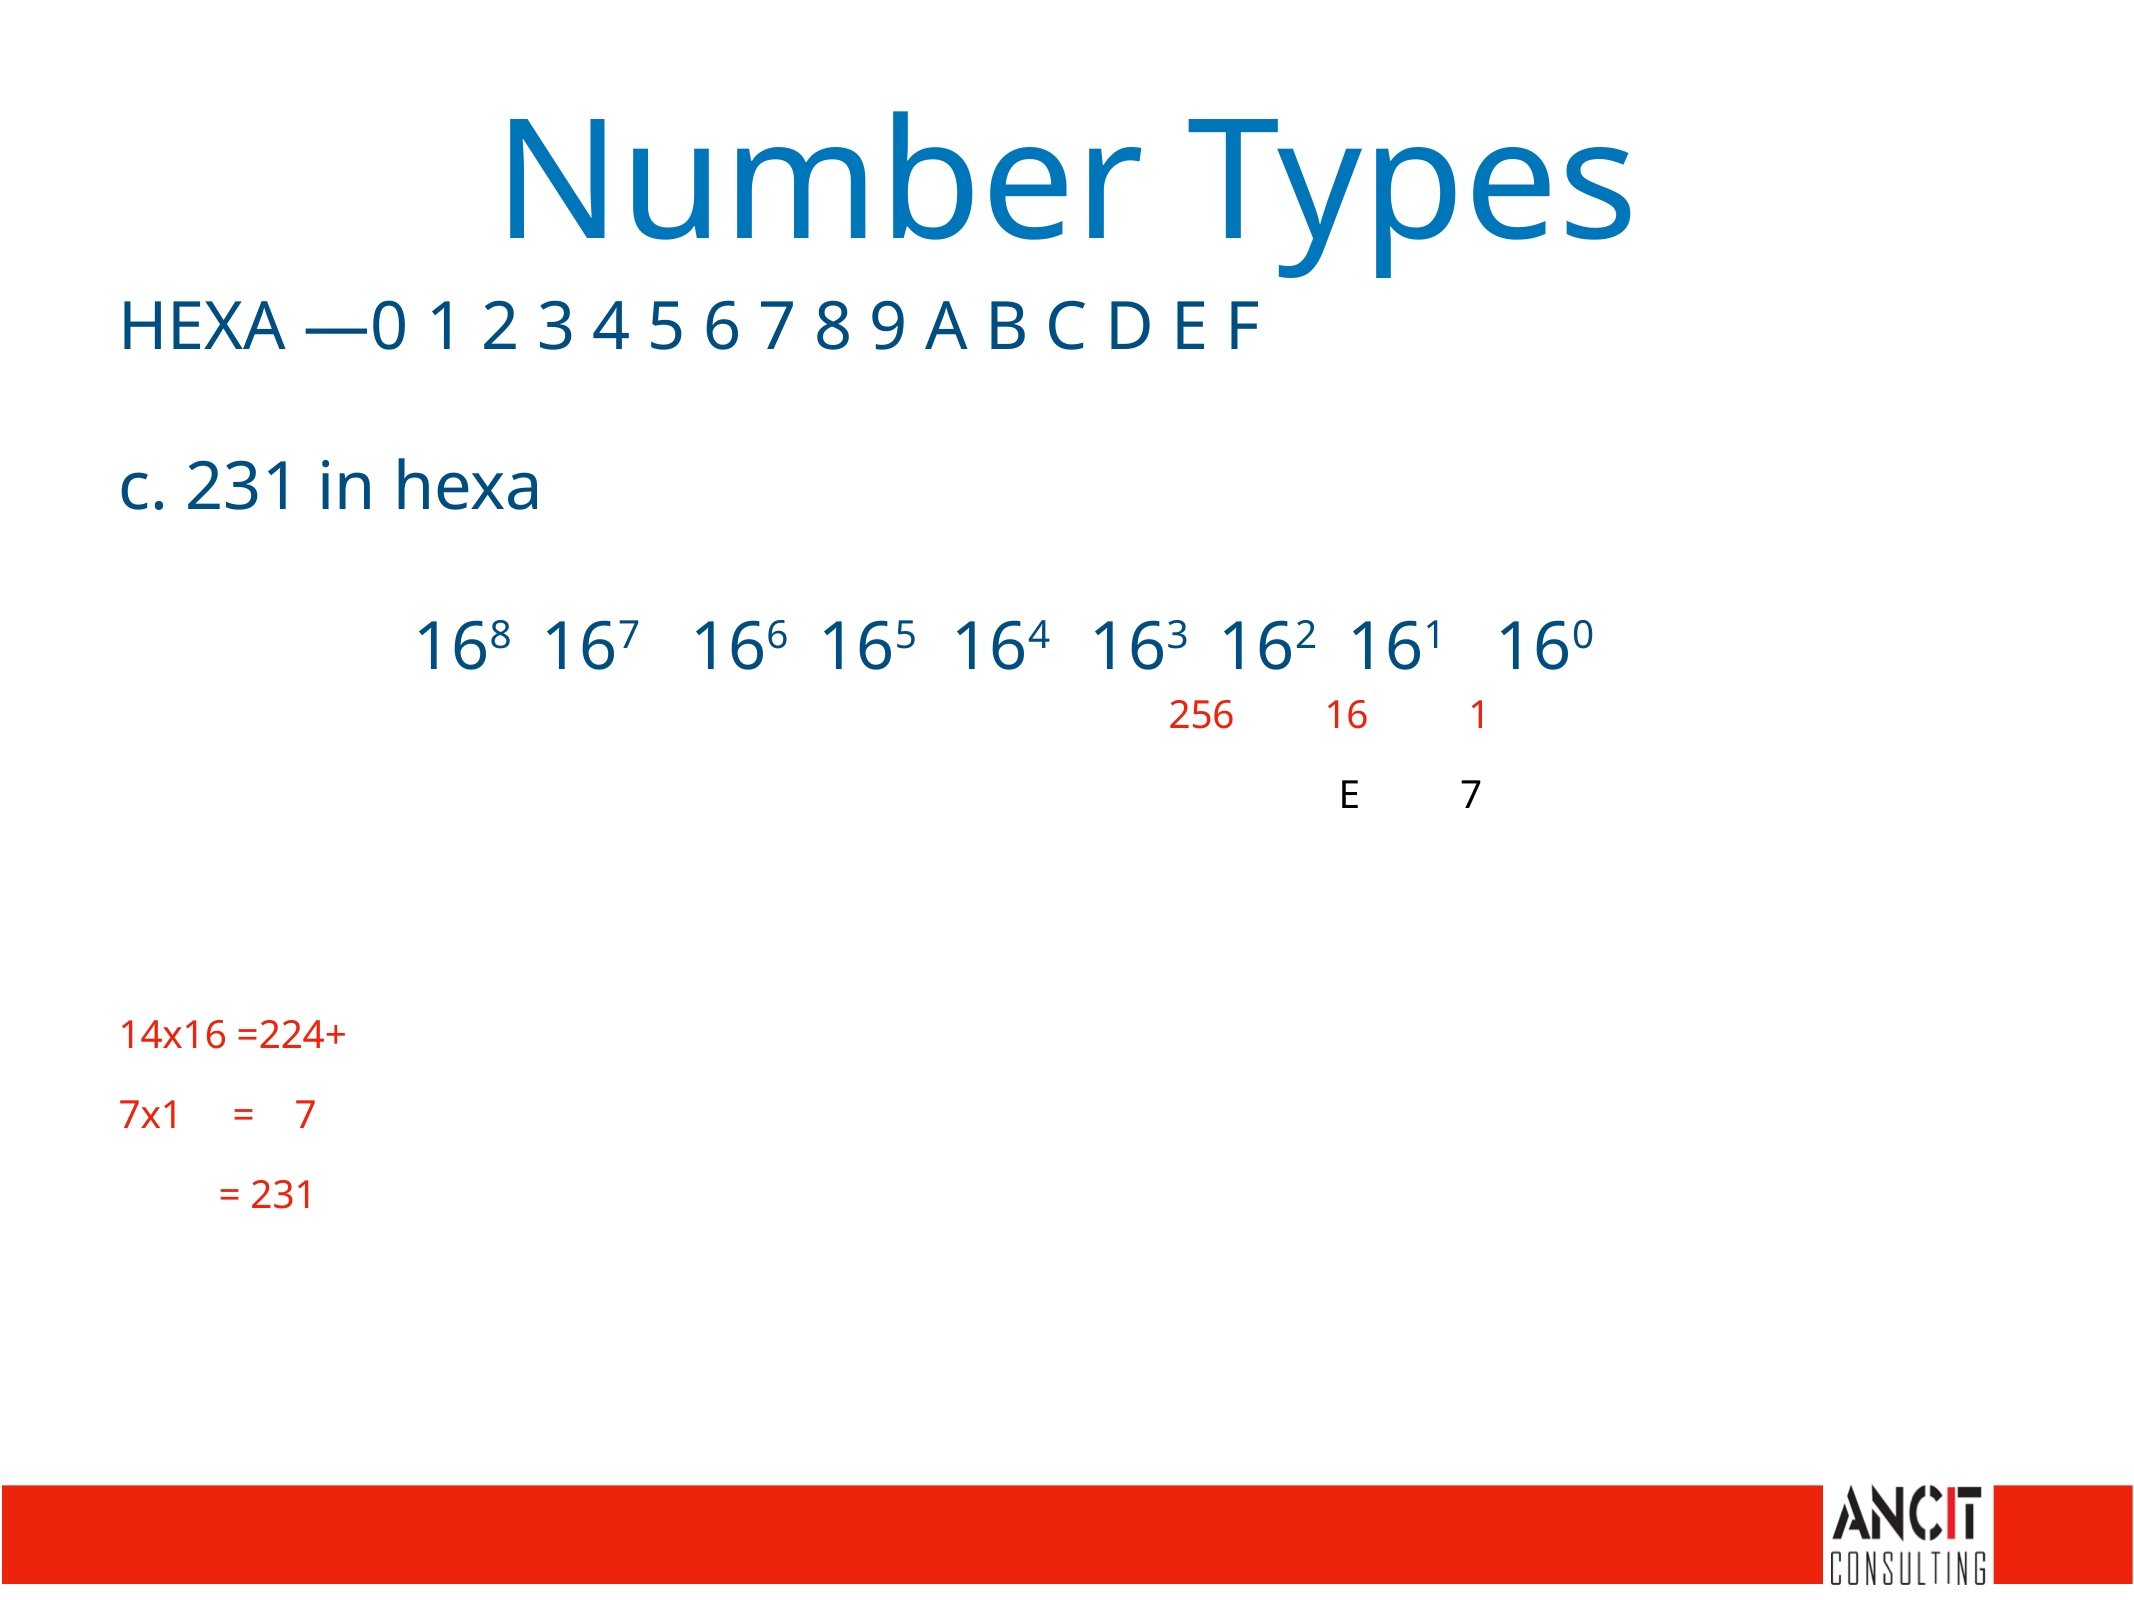

# Number Types
HEXA —0 1 2 3 4 5 6 7 8 9 A B C D E F
c. 231 in hexa
 168 167 166 165 164 163 162 161 160
 256 16 1
 E 7
14x16 =224+
7x1 = 7
 = 231